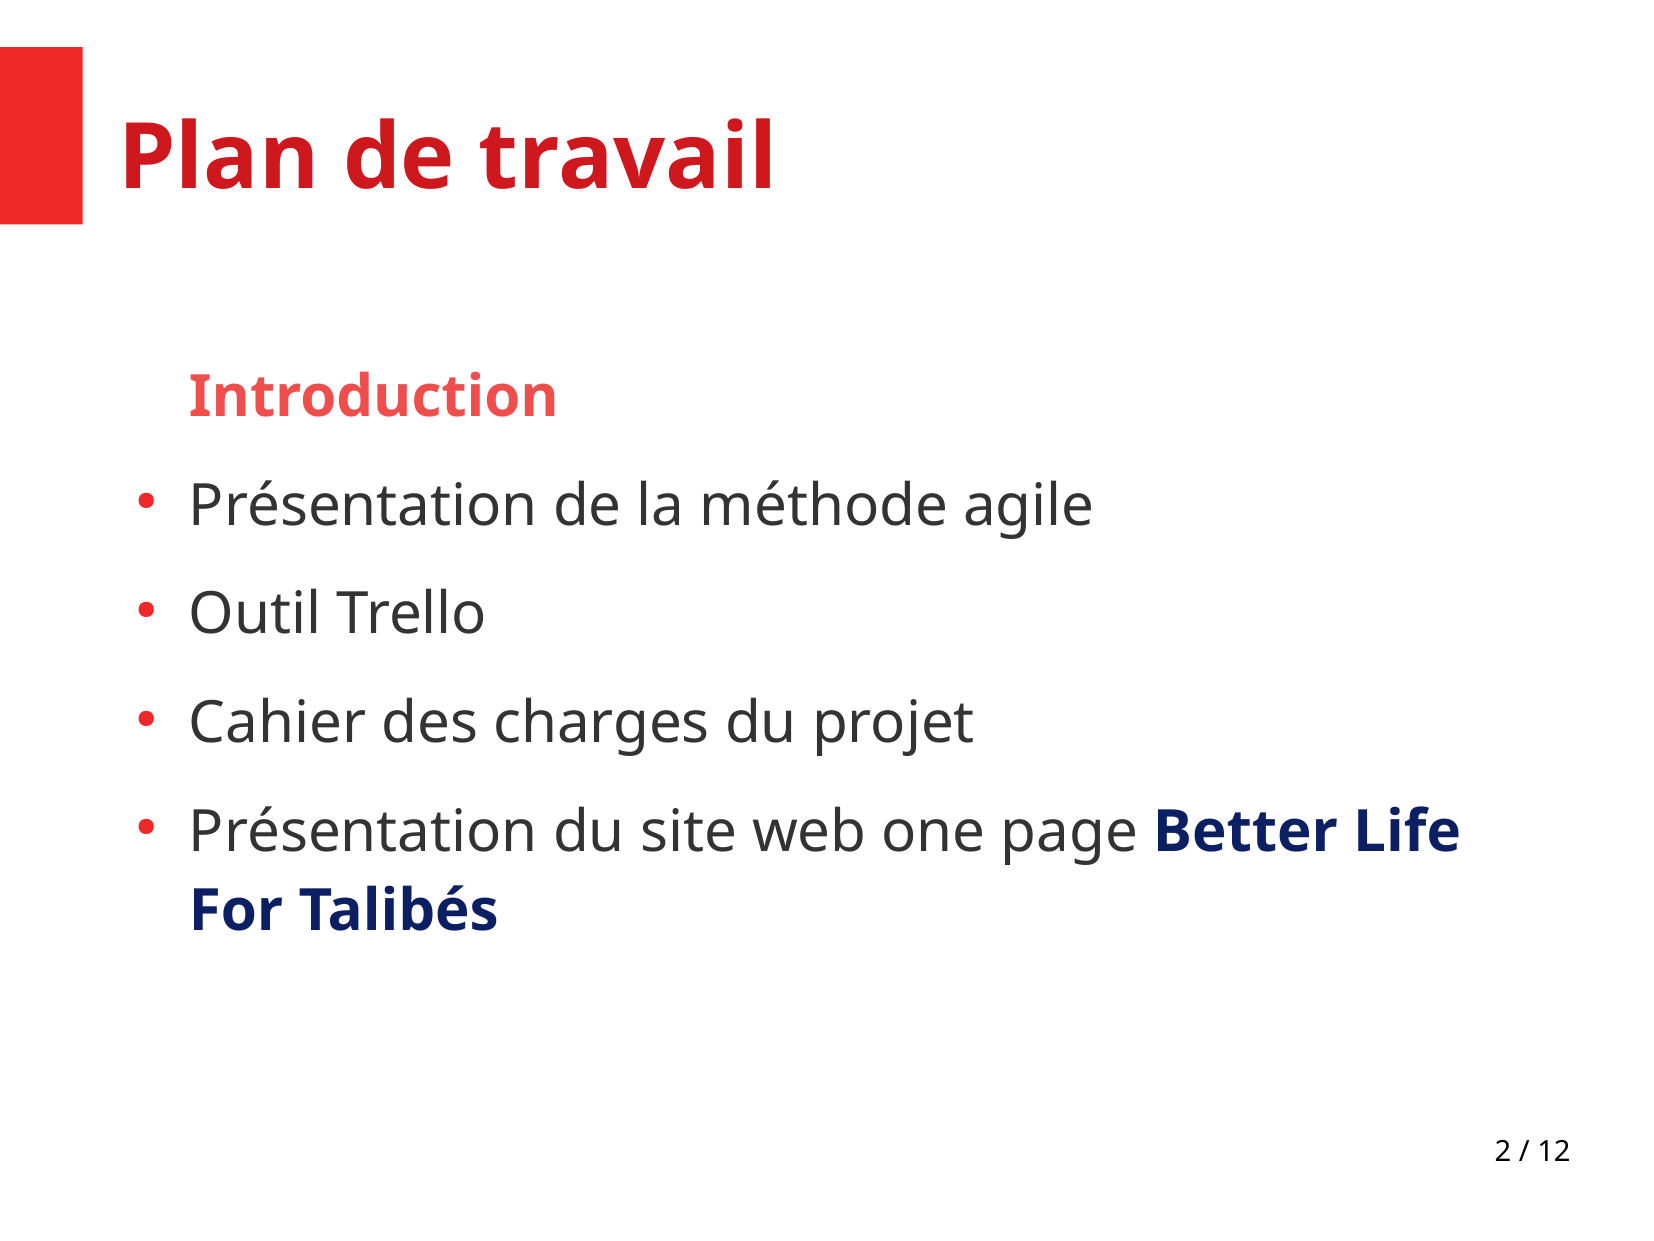

# Plan de travail
Introduction
Présentation de la méthode agile
Outil Trello
Cahier des charges du projet
Présentation du site web one page Better Life For Talibés
2